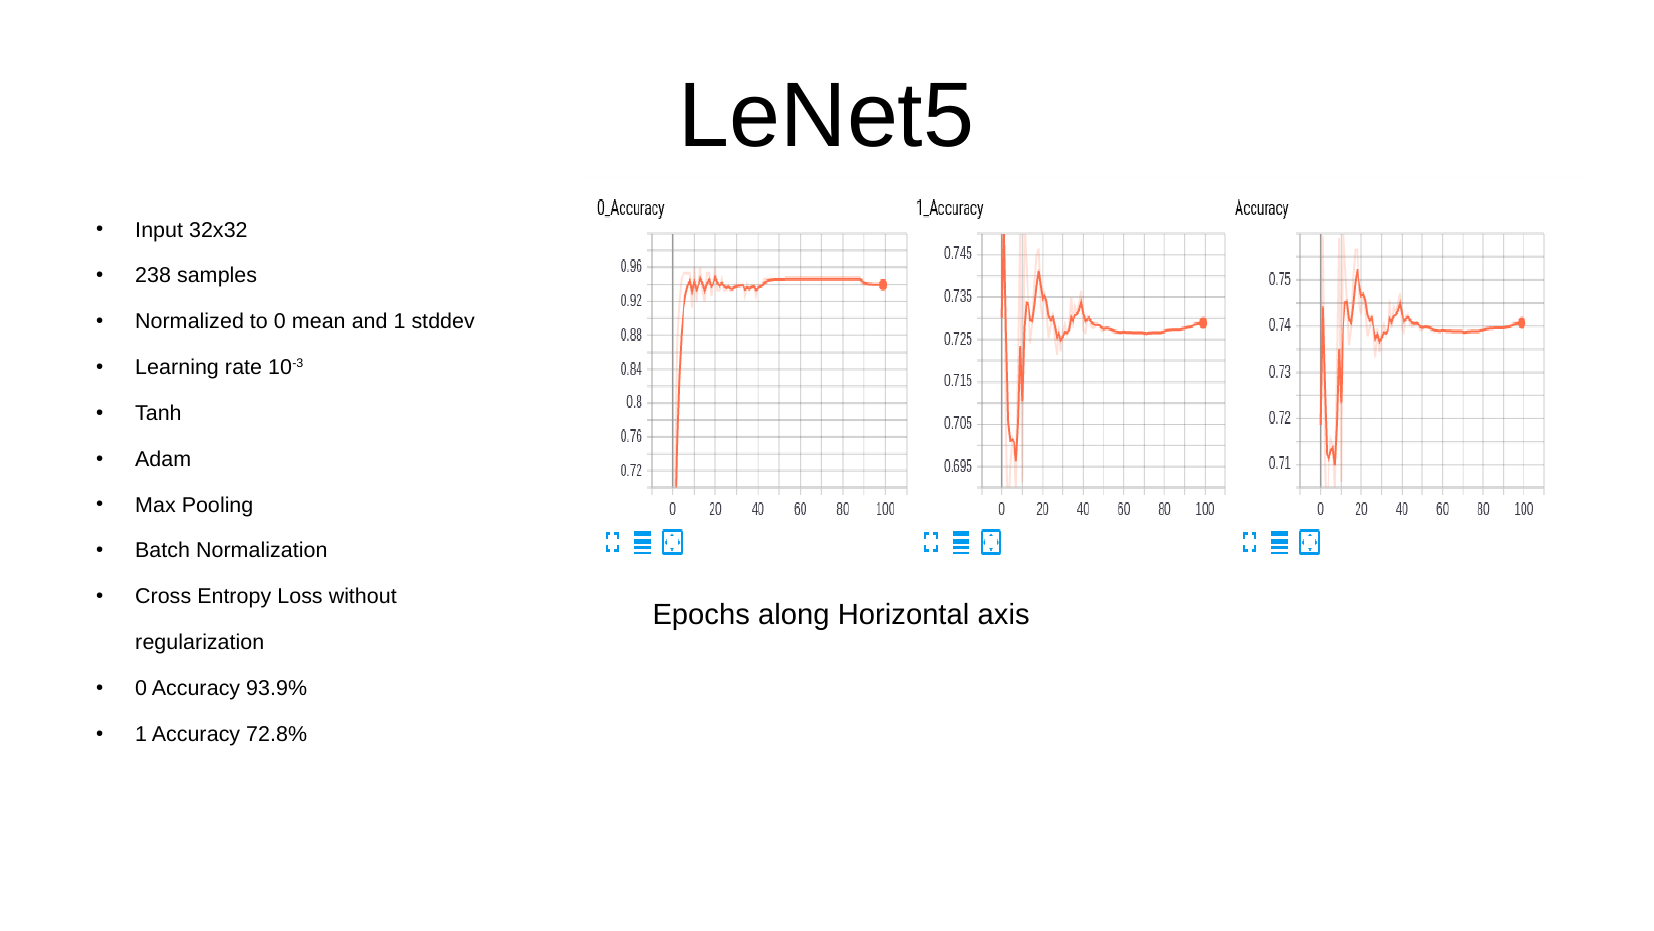

LeNet5
# Input 32x32
238 samples
Normalized to 0 mean and 1 stddev
Learning rate 10-3
Tanh
Adam
Max Pooling
Batch Normalization
Cross Entropy Loss without
regularization
0 Accuracy 93.9%
1 Accuracy 72.8%
Epochs along Horizontal axis